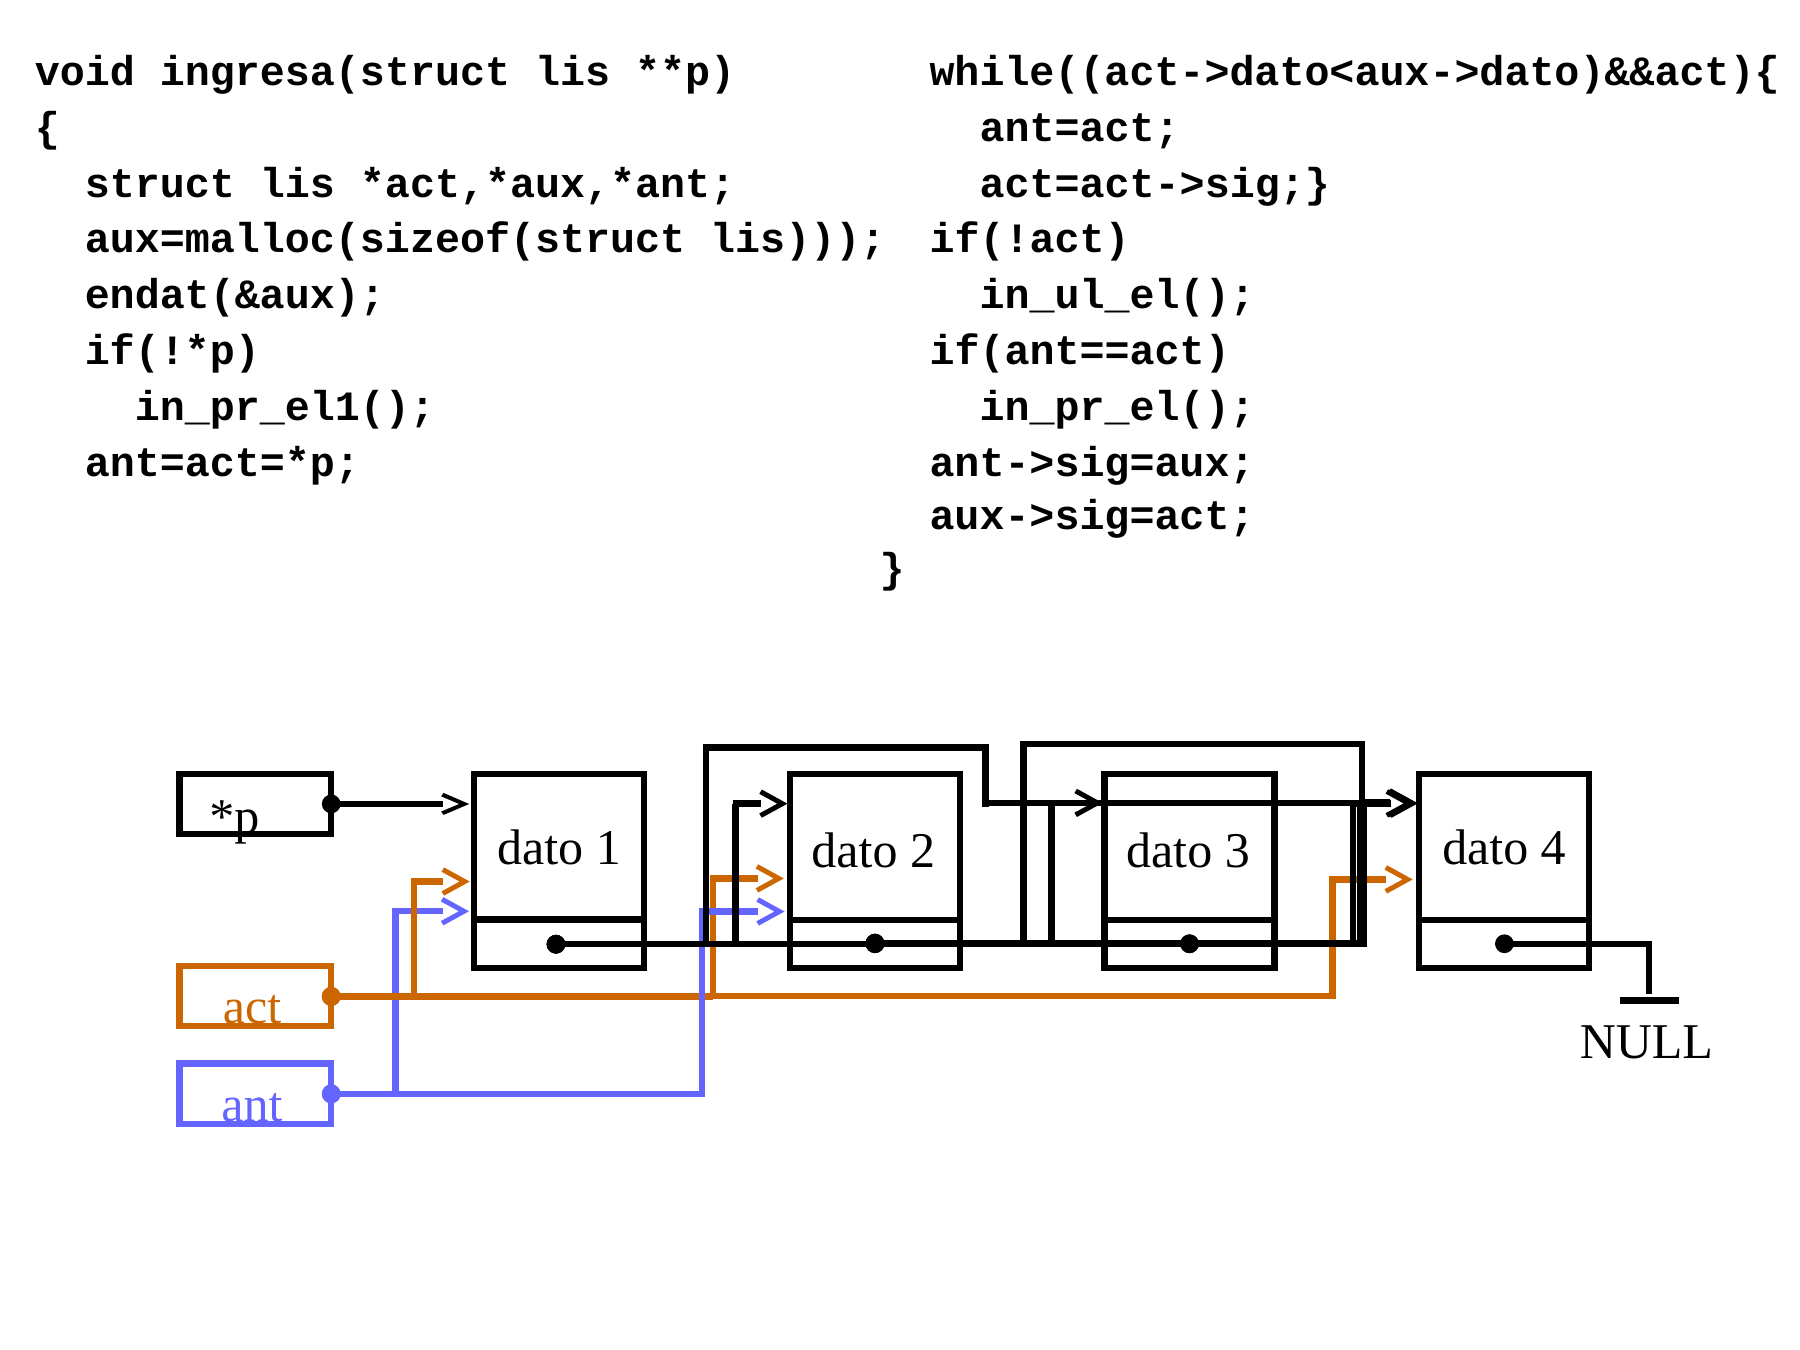

void ingresa(struct lis **p)
 while((act->dato<aux->dato)&&act){
{
 ant=act;
 struct lis *act,*aux,*ant;
 act=act->sig;}
 aux=malloc(sizeof(struct lis)));
 if(!act)
 endat(&aux);
 in_ul_el();
 if(!*p)
 if(ant==act)
 in_pr_el1();
 in_pr_el();
 ant=act=*p;
 ant->sig=aux;
 aux->sig=act;
}
dato 1
dato 4
NULL
*p
dato 2
dato 3
act
ant